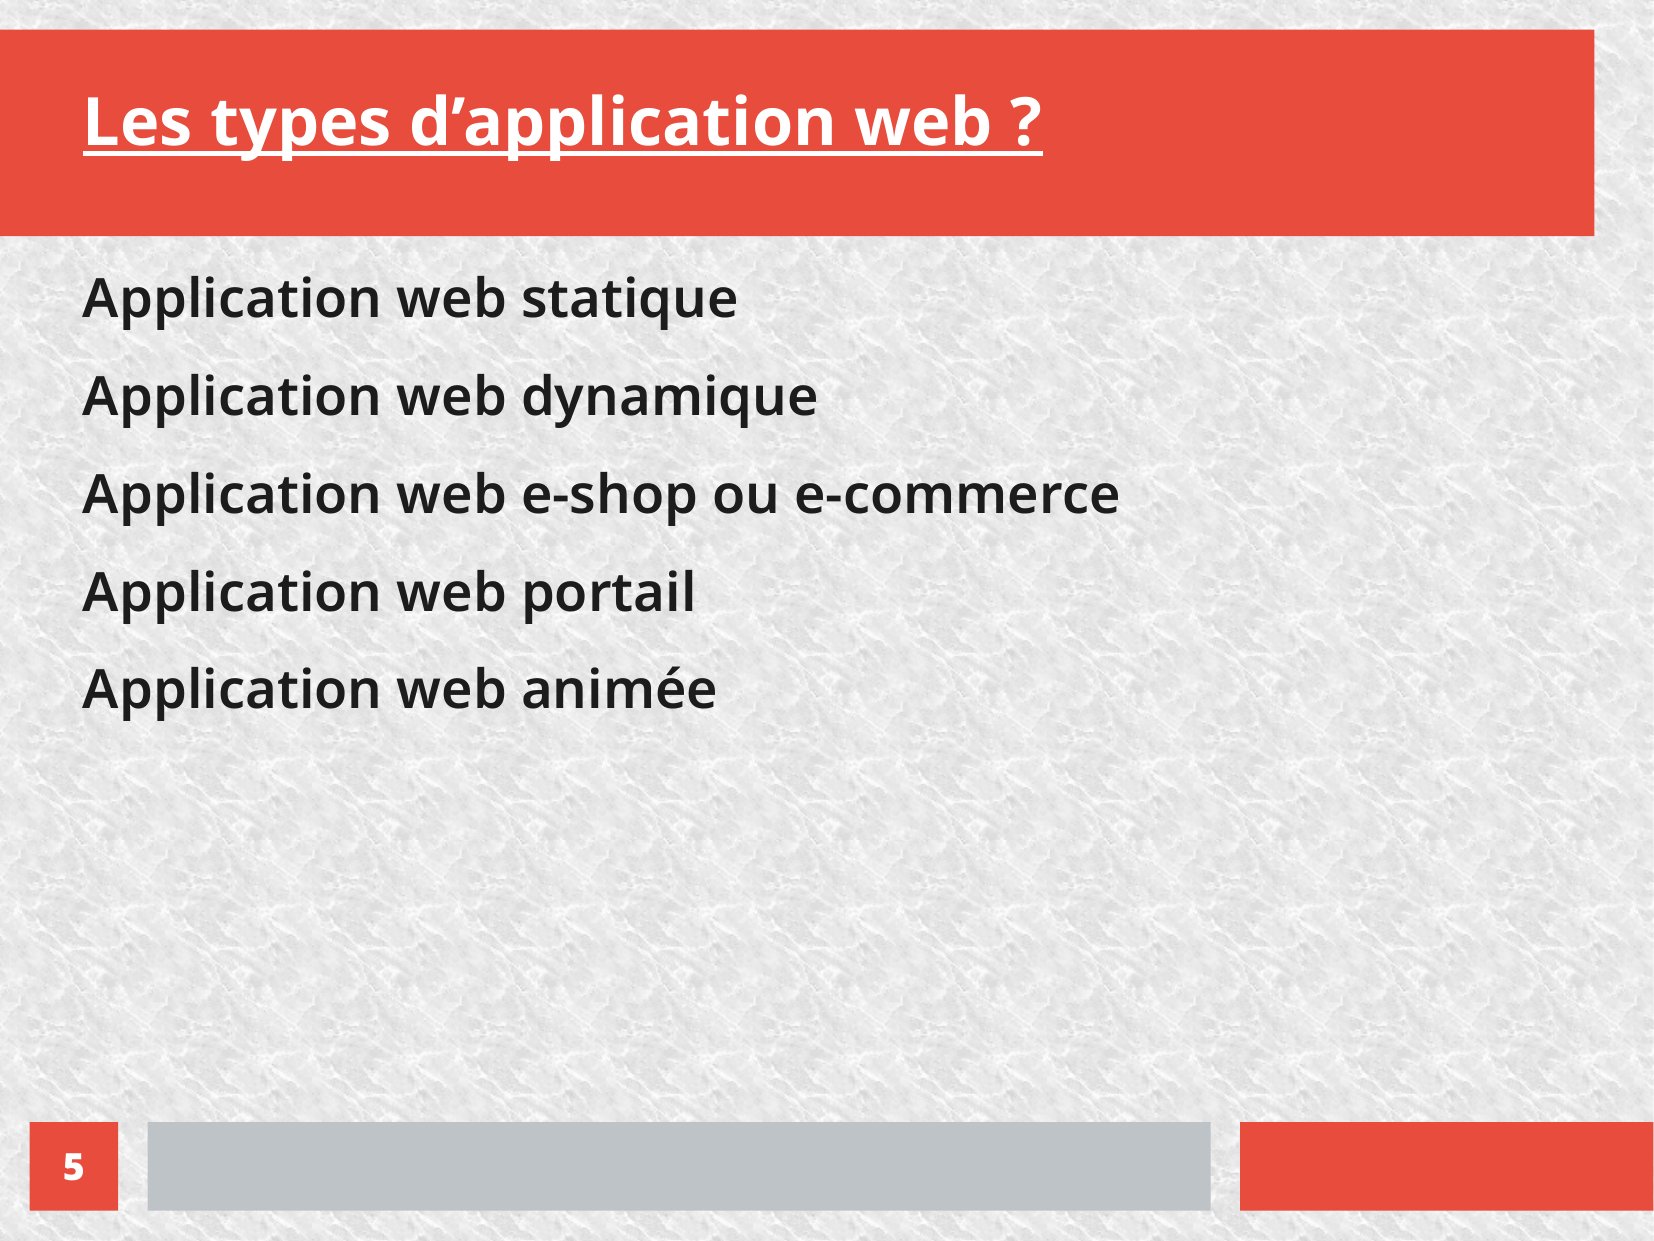

# Les types d’application web ?
Application web statique
Application web dynamique
Application web e-shop ou e-commerce
Application web portail
Application web animée
5